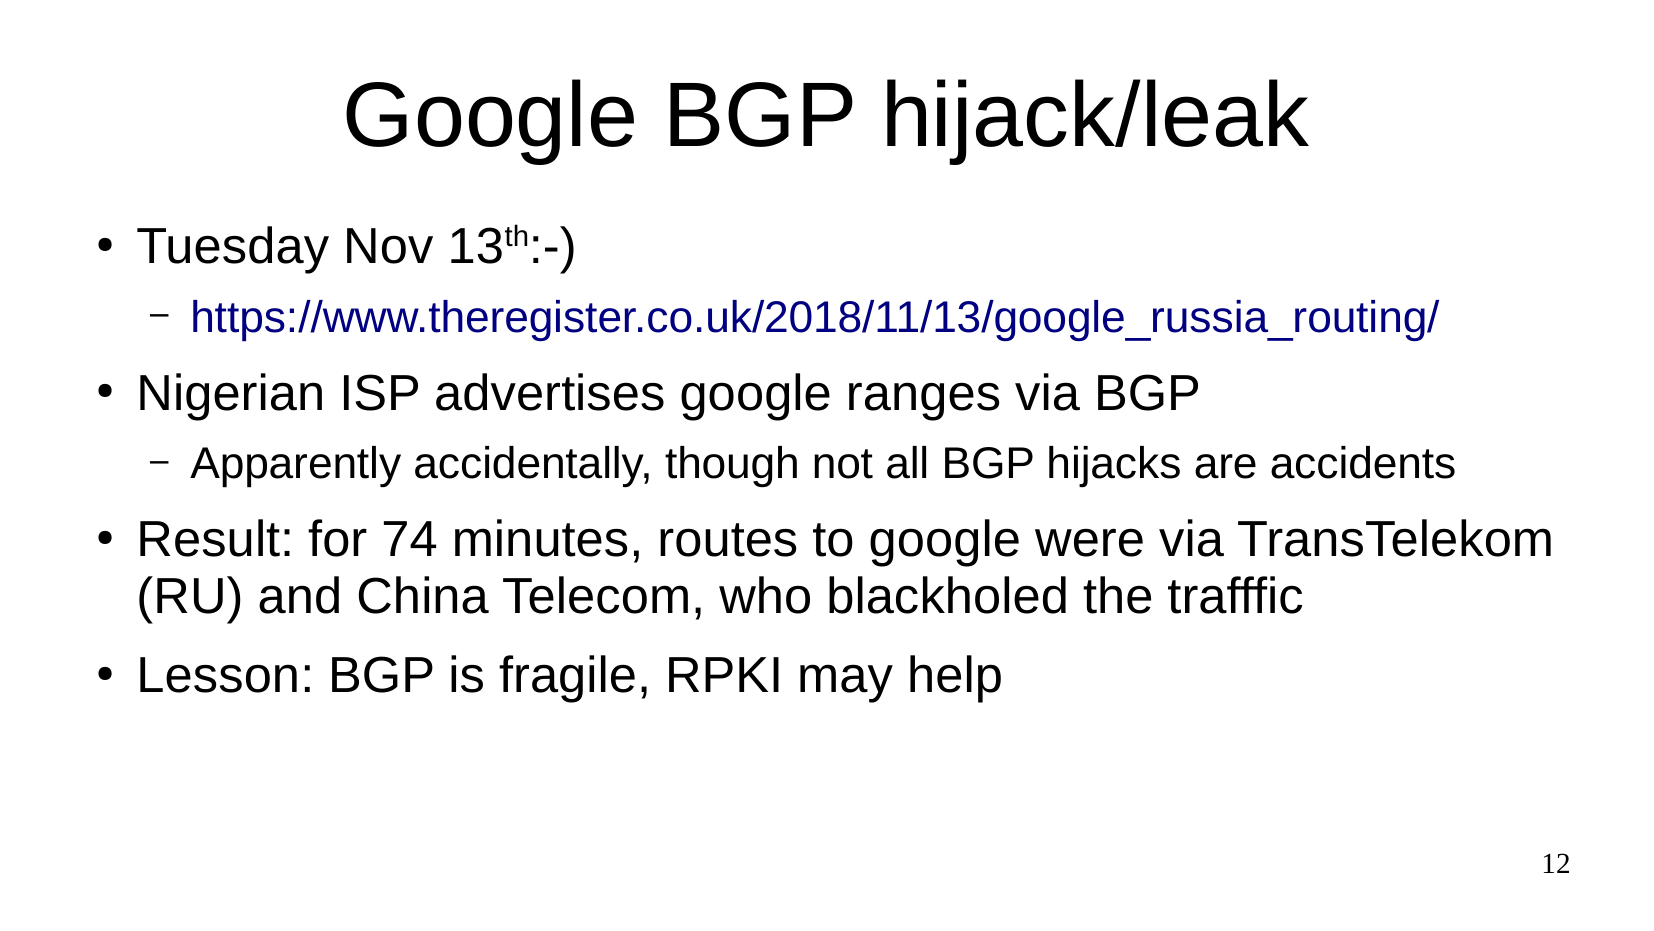

# Google BGP hijack/leak
Tuesday Nov 13th:-)
https://www.theregister.co.uk/2018/11/13/google_russia_routing/
Nigerian ISP advertises google ranges via BGP
Apparently accidentally, though not all BGP hijacks are accidents
Result: for 74 minutes, routes to google were via TransTelekom (RU) and China Telecom, who blackholed the trafffic
Lesson: BGP is fragile, RPKI may help
12